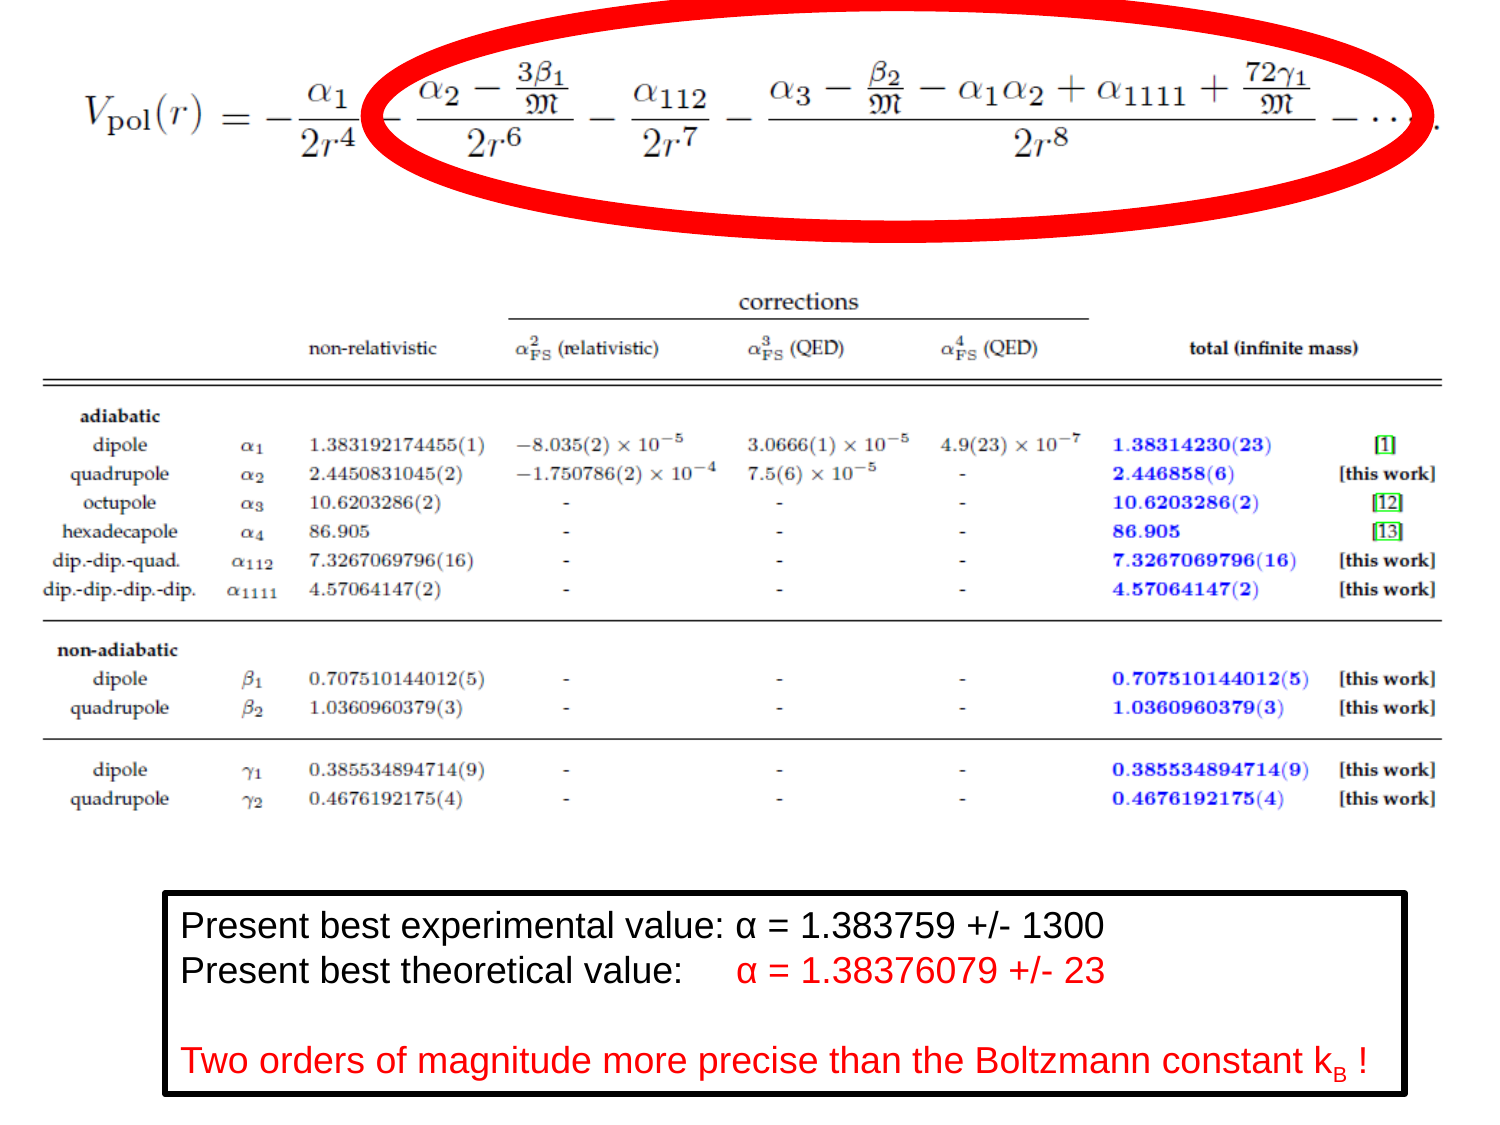

Present best experimental value: α = 1.383759 +/- 1300
Present best theoretical value: α = 1.38376079 +/- 23
Two orders of magnitude more precise than the Boltzmann constant kB !